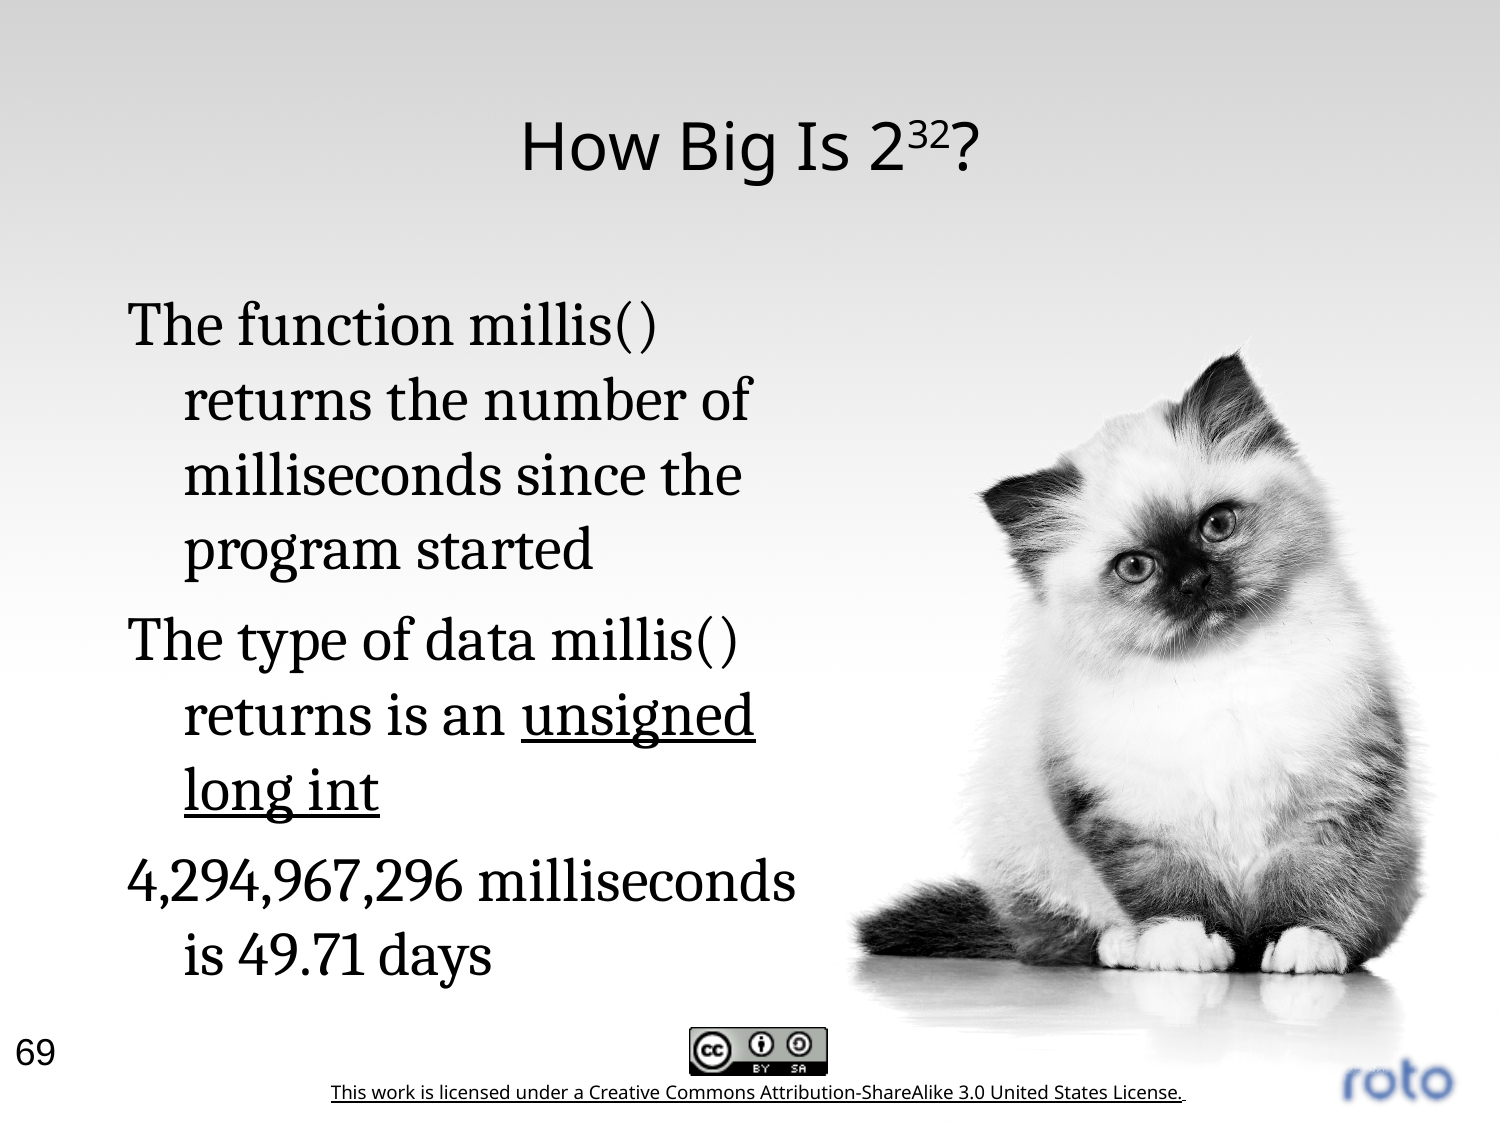

# How Big Is 232?
The function millis() returns the number of milliseconds since the program started
The type of data millis() returns is an unsigned long int
4,294,967,296 milliseconds is 49.71 days